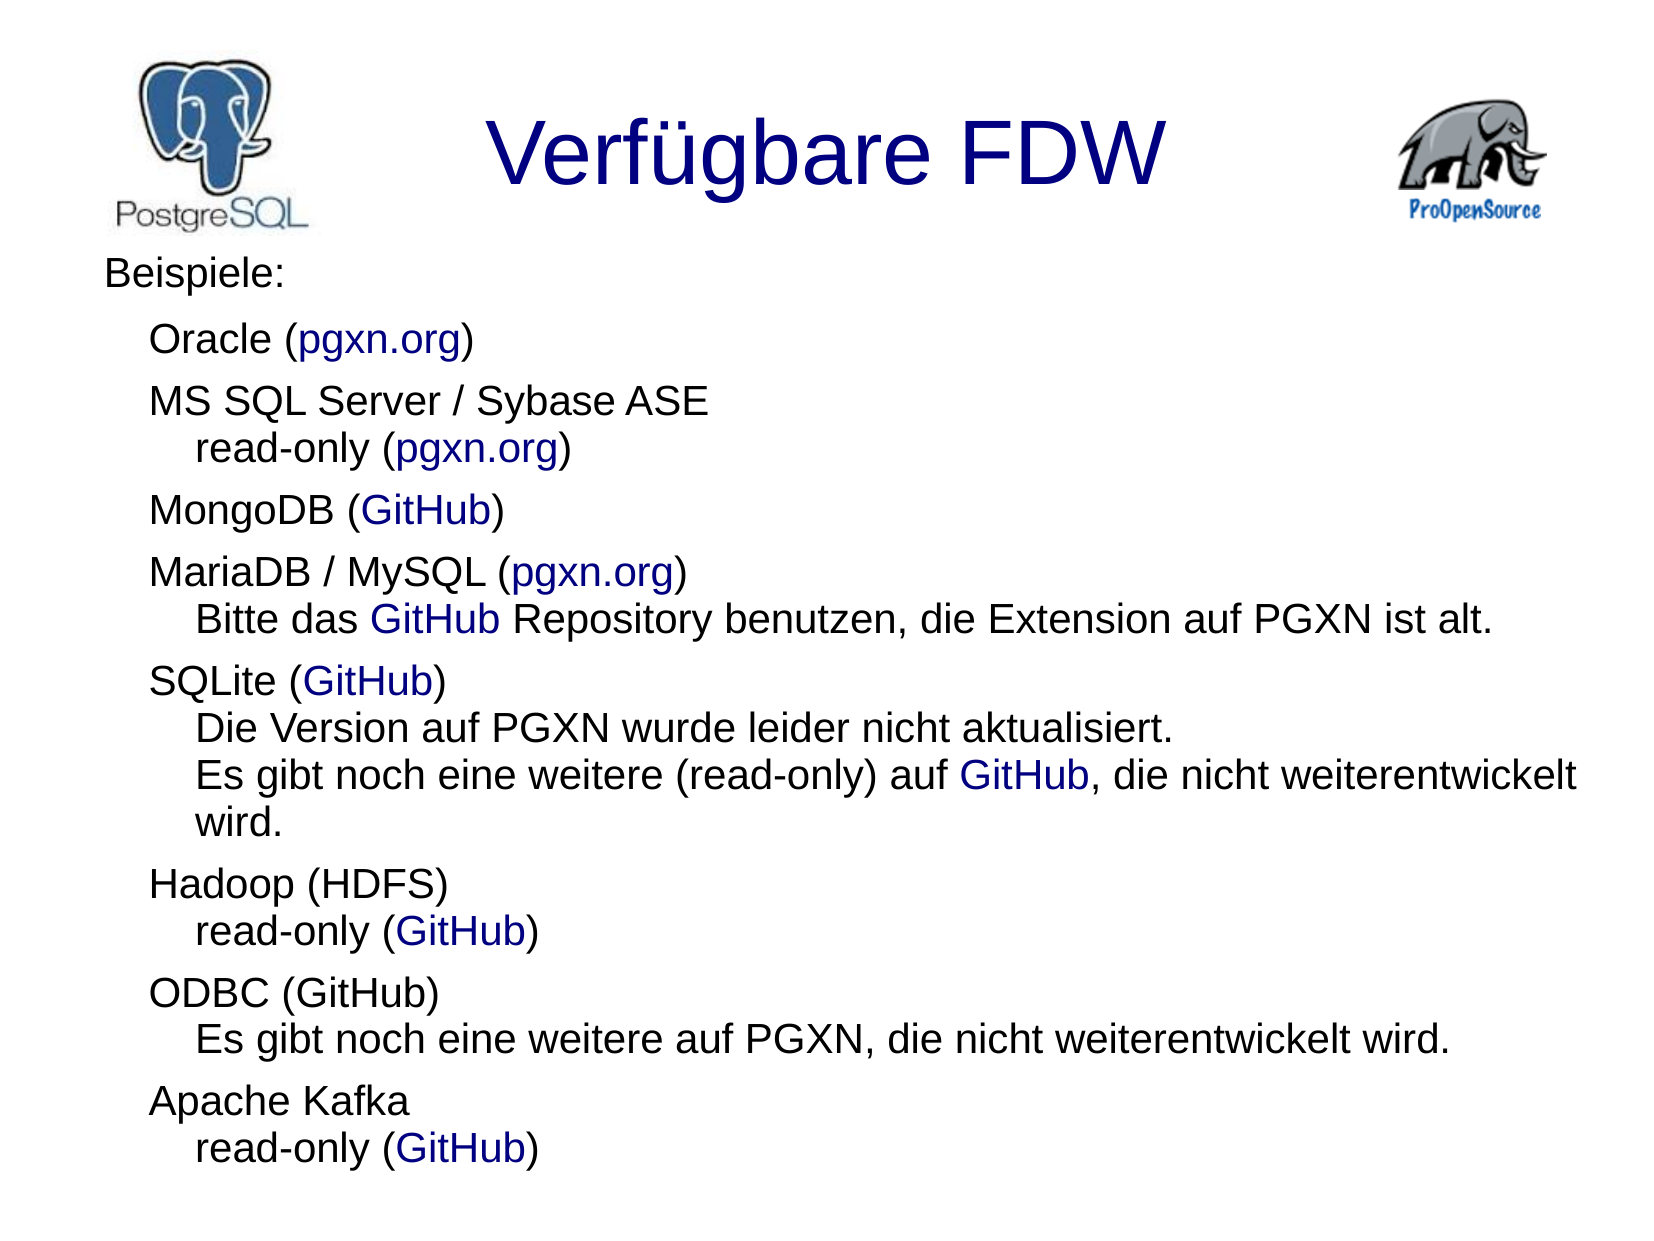

# Verfügbare FDW
Beispiele:
Oracle (pgxn.org)
MS SQL Server / Sybase ASE
	read-only (pgxn.org)
MongoDB (GitHub)
MariaDB / MySQL (pgxn.org)
	Bitte das GitHub Repository benutzen, die Extension auf PGXN ist alt.
SQLite (GitHub)
	Die Version auf PGXN wurde leider nicht aktualisiert.
	Es gibt noch eine weitere (read-only) auf GitHub, die nicht weiterentwickelt
	wird.
Hadoop (HDFS)
	read-only (GitHub)
ODBC (GitHub)
	Es gibt noch eine weitere auf PGXN, die nicht weiterentwickelt wird.
Apache Kafka
	read-only (GitHub)